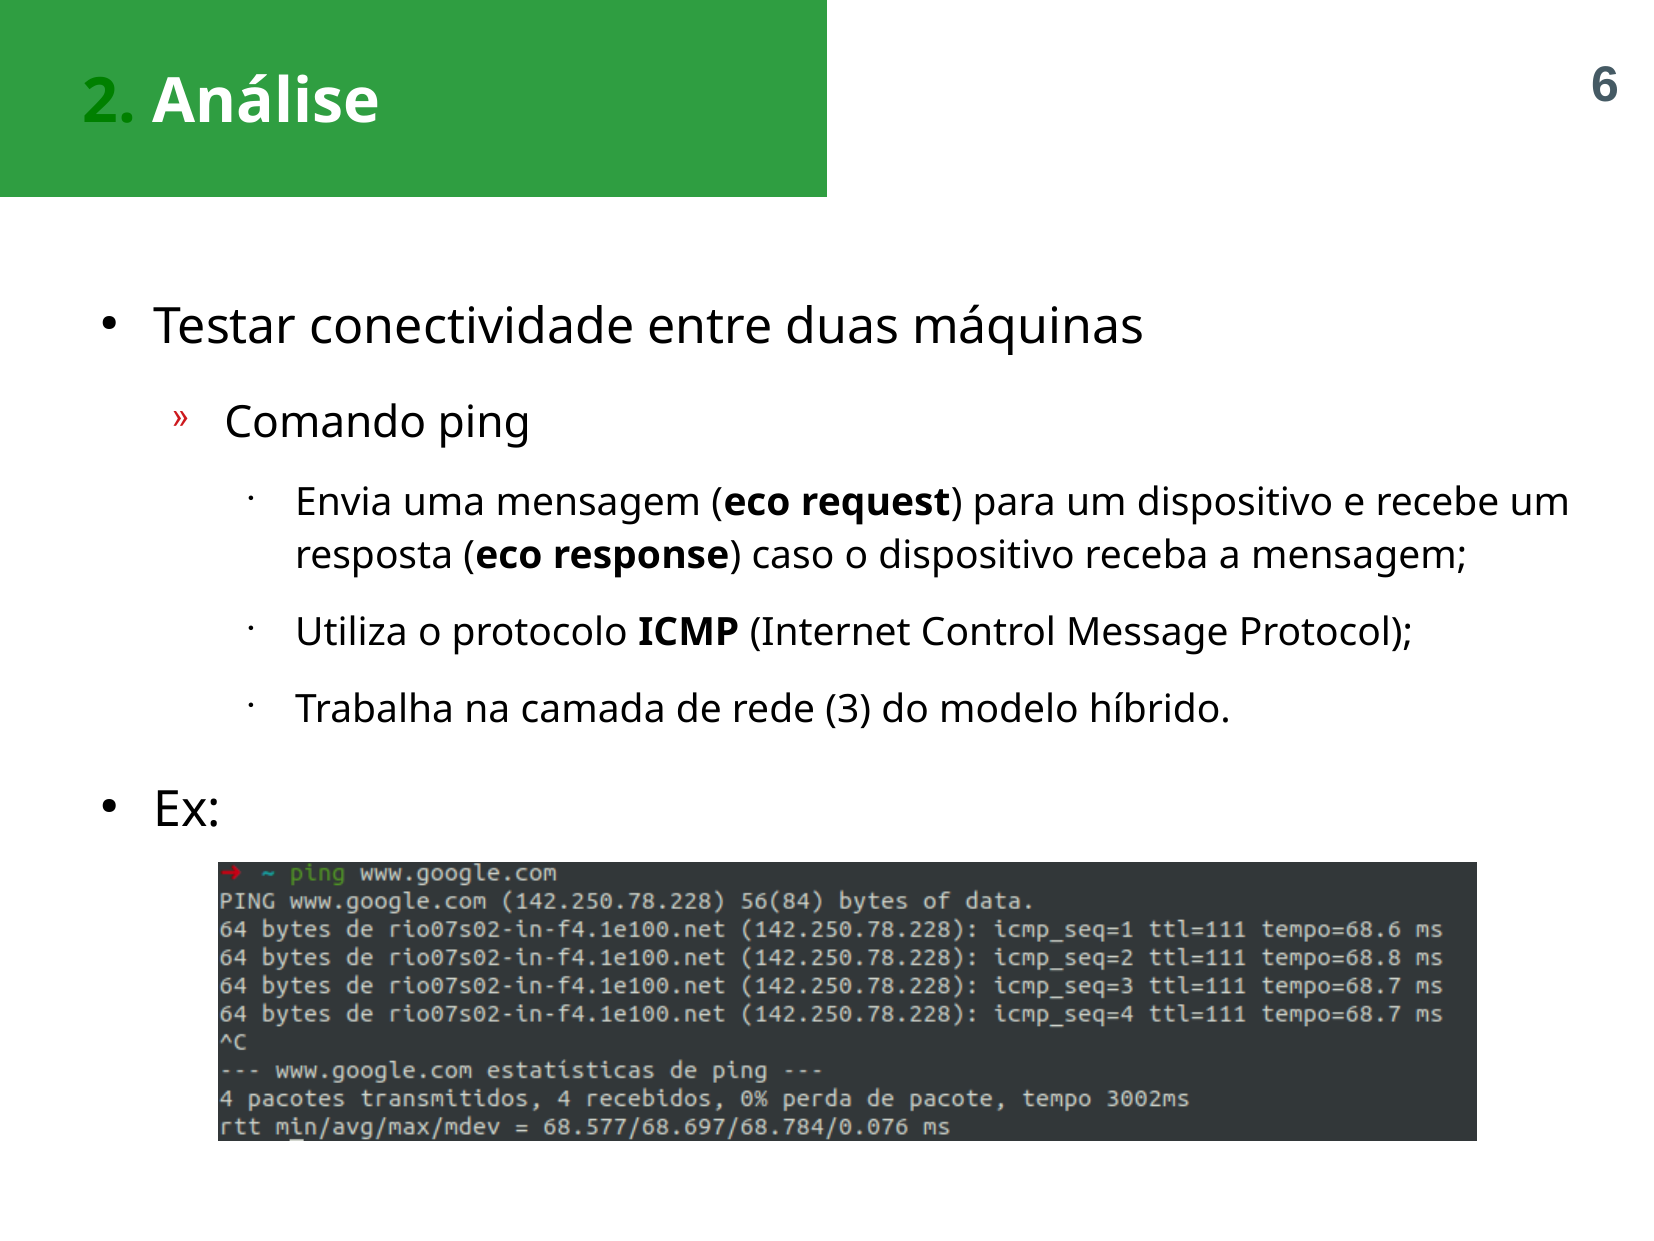

# 2. Análise
Testar conectividade entre duas máquinas
Comando ping
Envia uma mensagem (eco request) para um dispositivo e recebe um resposta (eco response) caso o dispositivo receba a mensagem;
Utiliza o protocolo ICMP (Internet Control Message Protocol);
Trabalha na camada de rede (3) do modelo híbrido.
Ex: